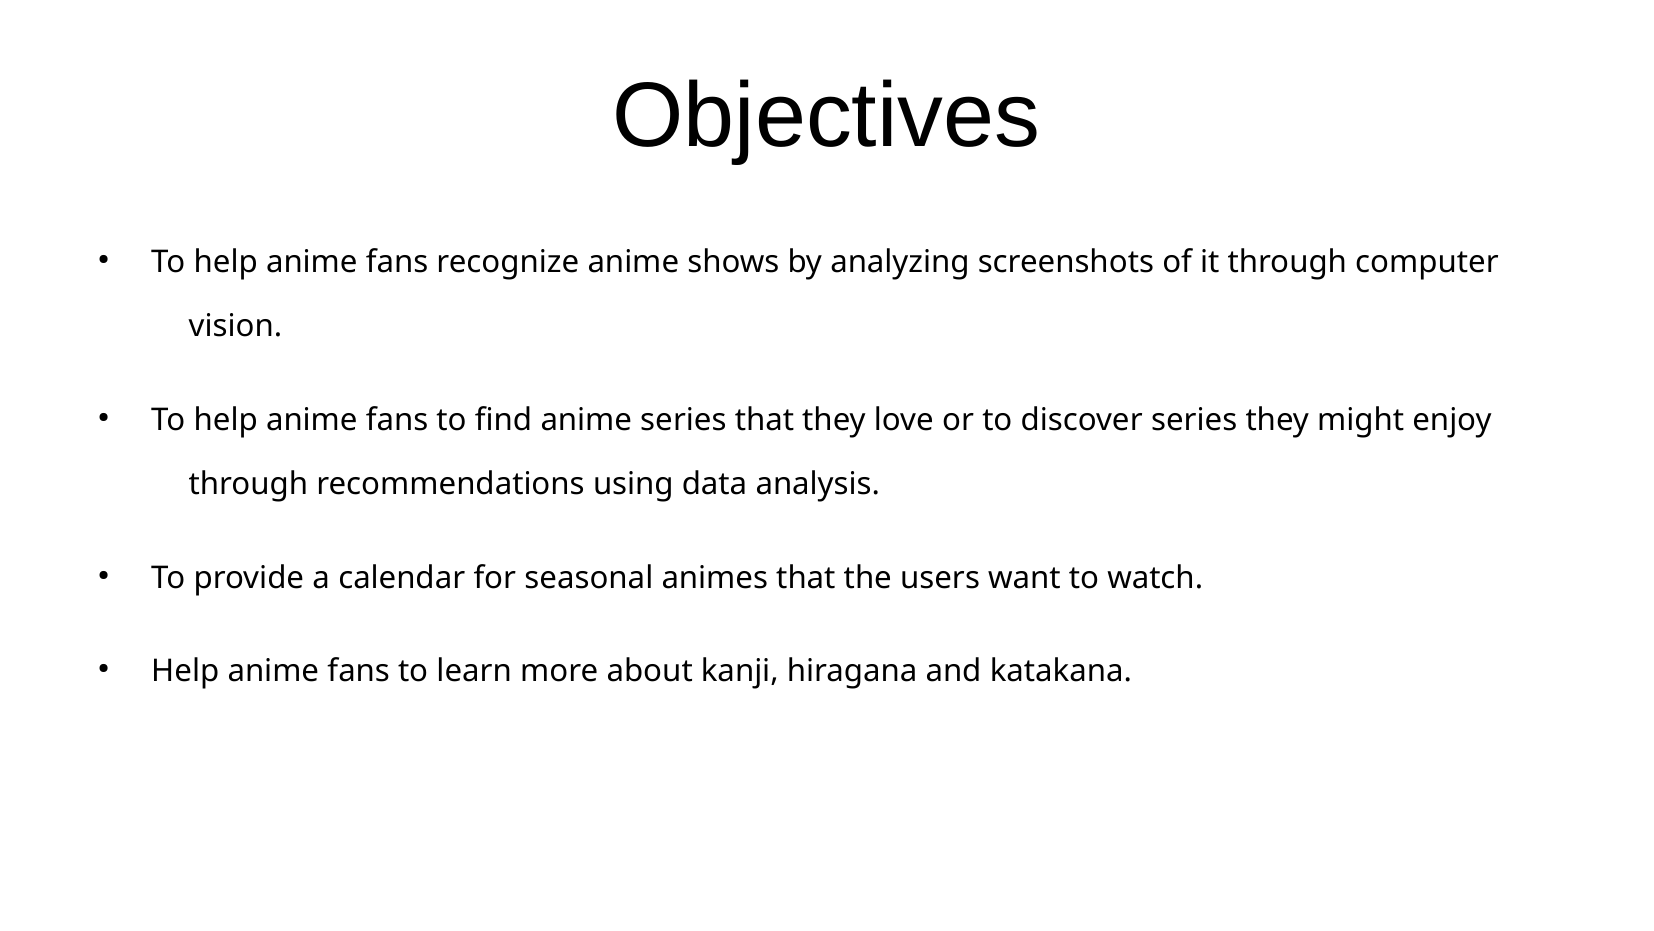

# Objectives
To help anime fans recognize anime shows by analyzing screenshots of it through computer vision.
To help anime fans to find anime series that they love or to discover series they might enjoy through recommendations using data analysis.
To provide a calendar for seasonal animes that the users want to watch.
Help anime fans to learn more about kanji, hiragana and katakana.